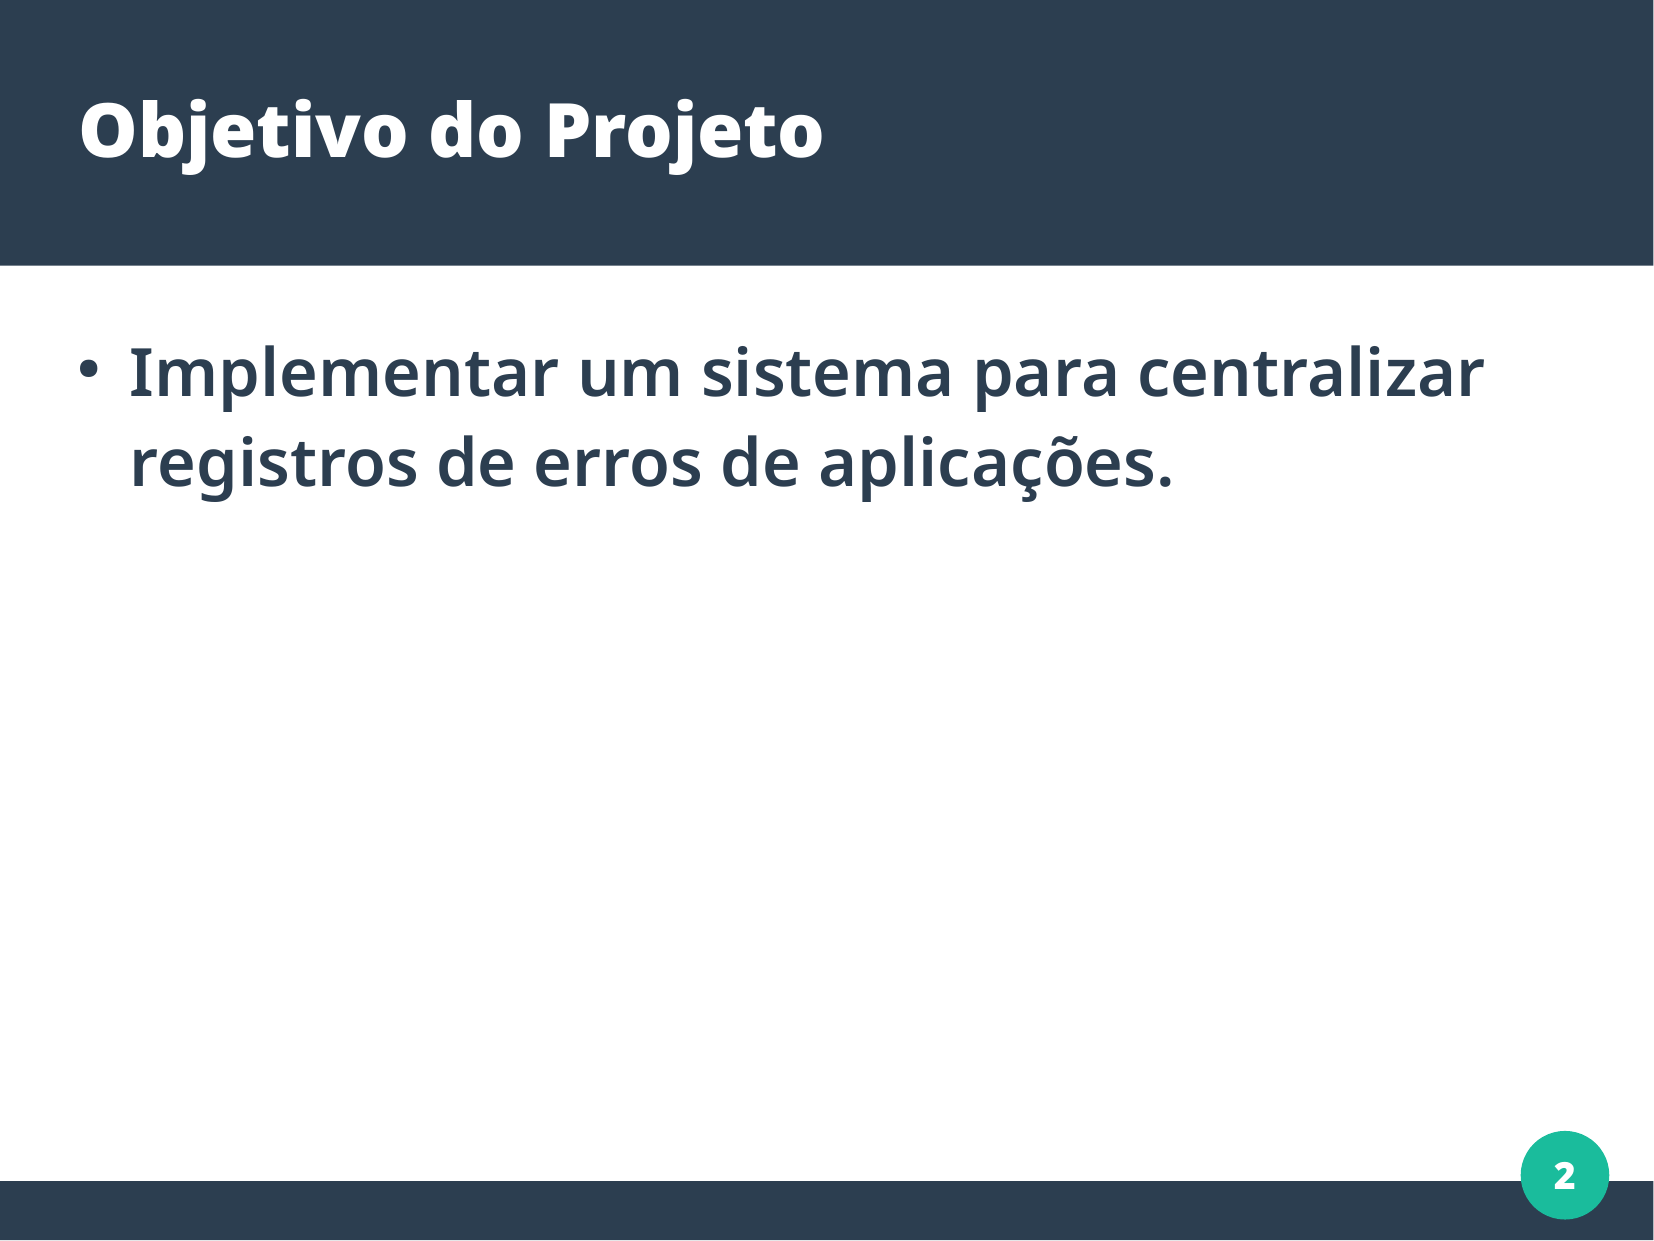

# Objetivo do Projeto
Implementar um sistema para centralizar registros de erros de aplicações.
2